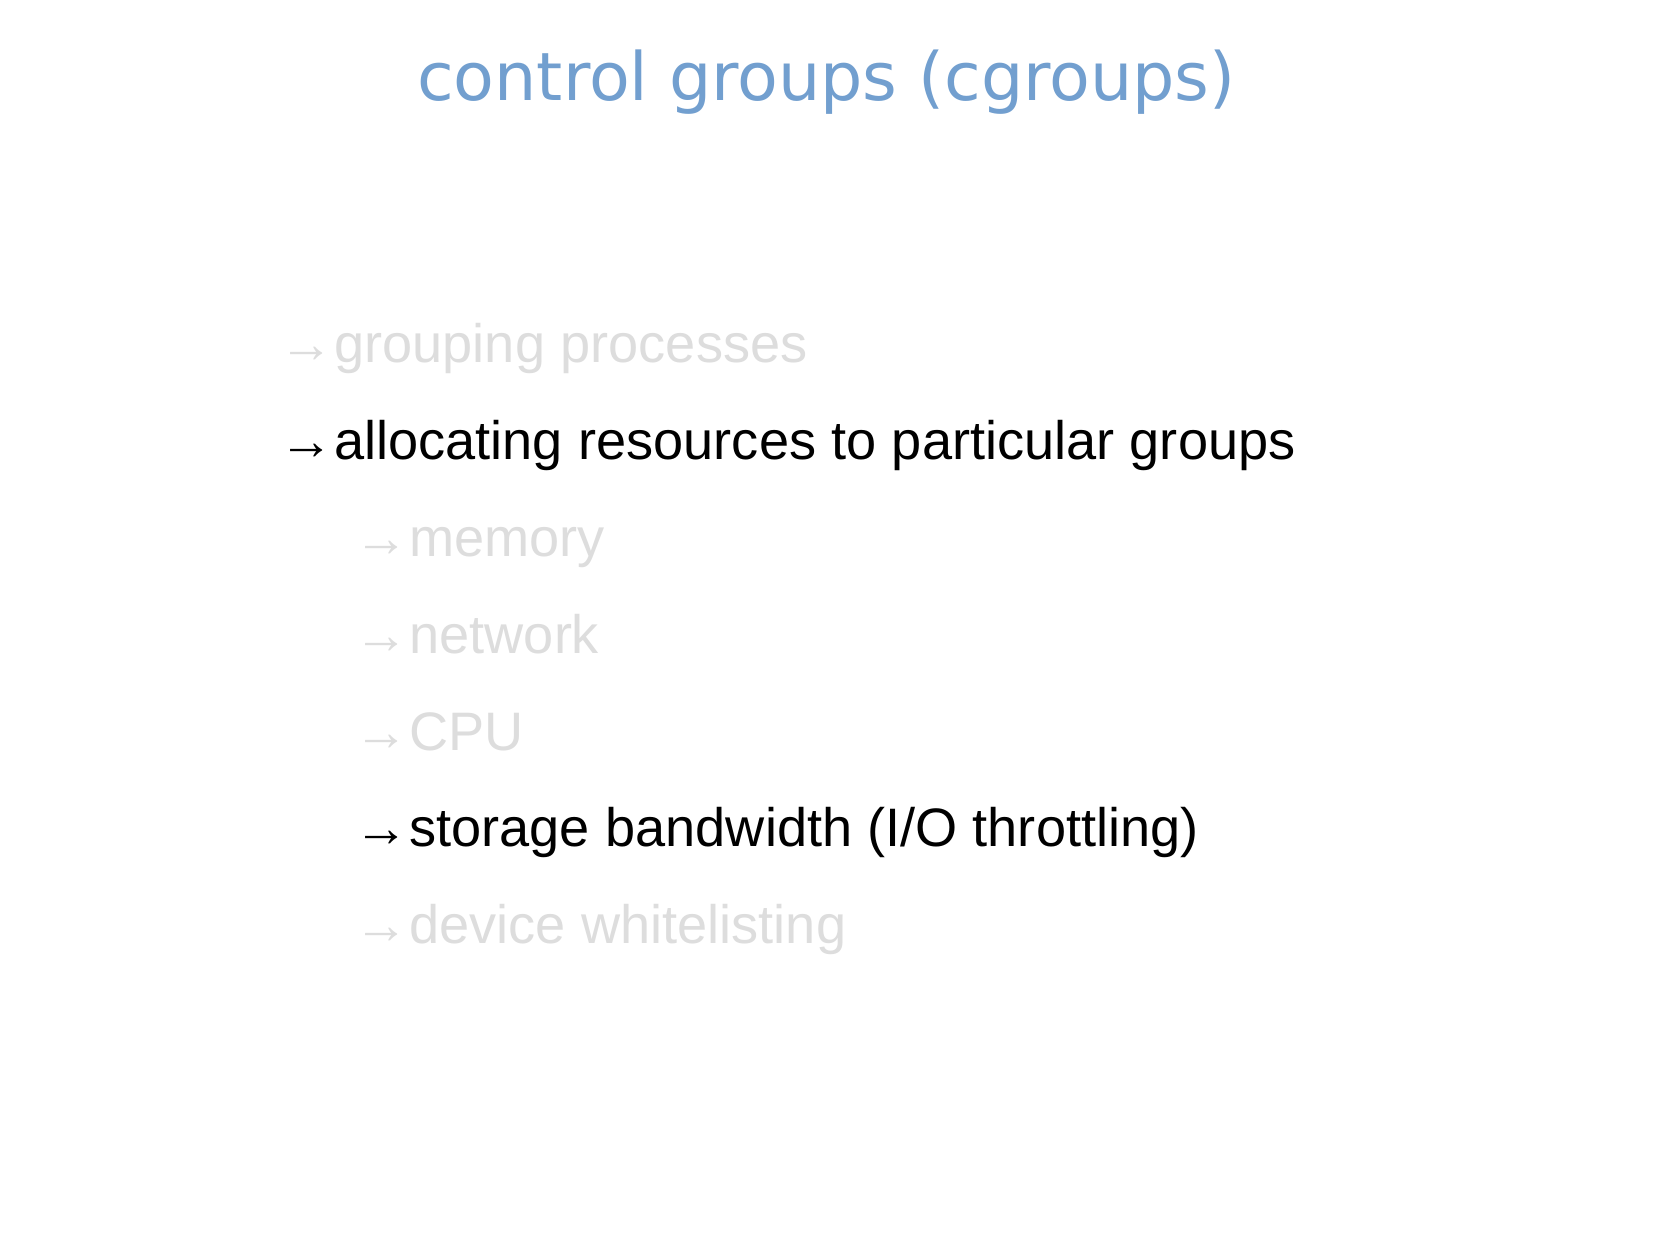

control groups (cgroups)
→grouping processes
→allocating resources to particular groups
	→memory
	→network
	→CPU
	→storage bandwidth (I/O throttling)
	→device whitelisting